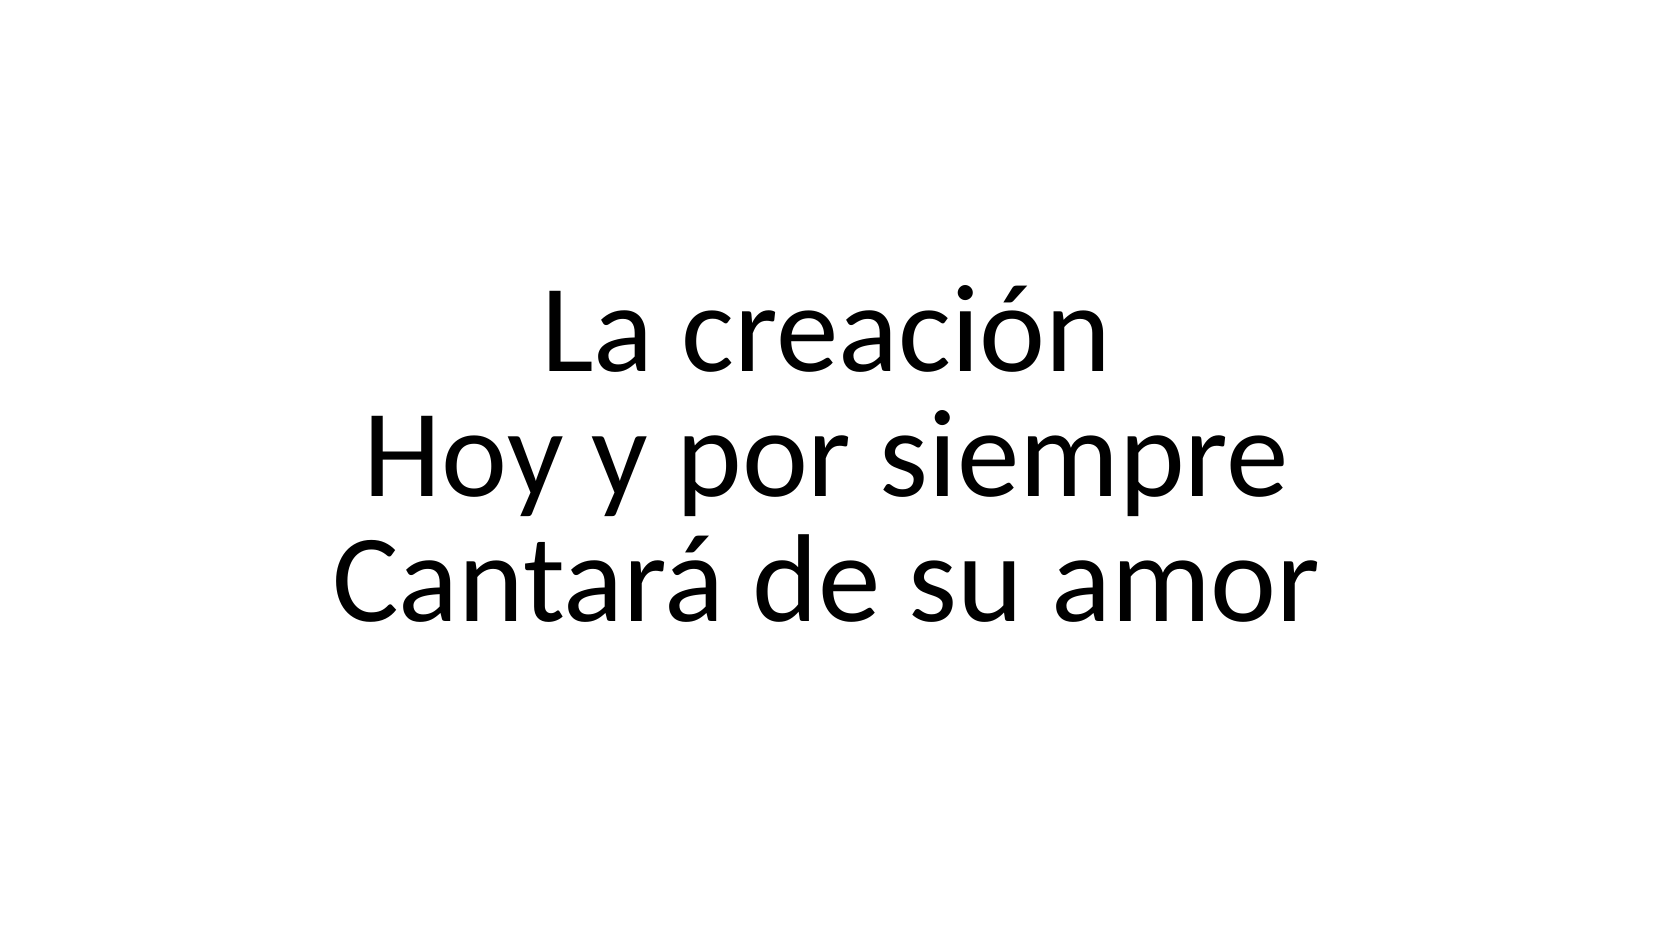

# La creación Hoy y por siempre Cantará de su amor